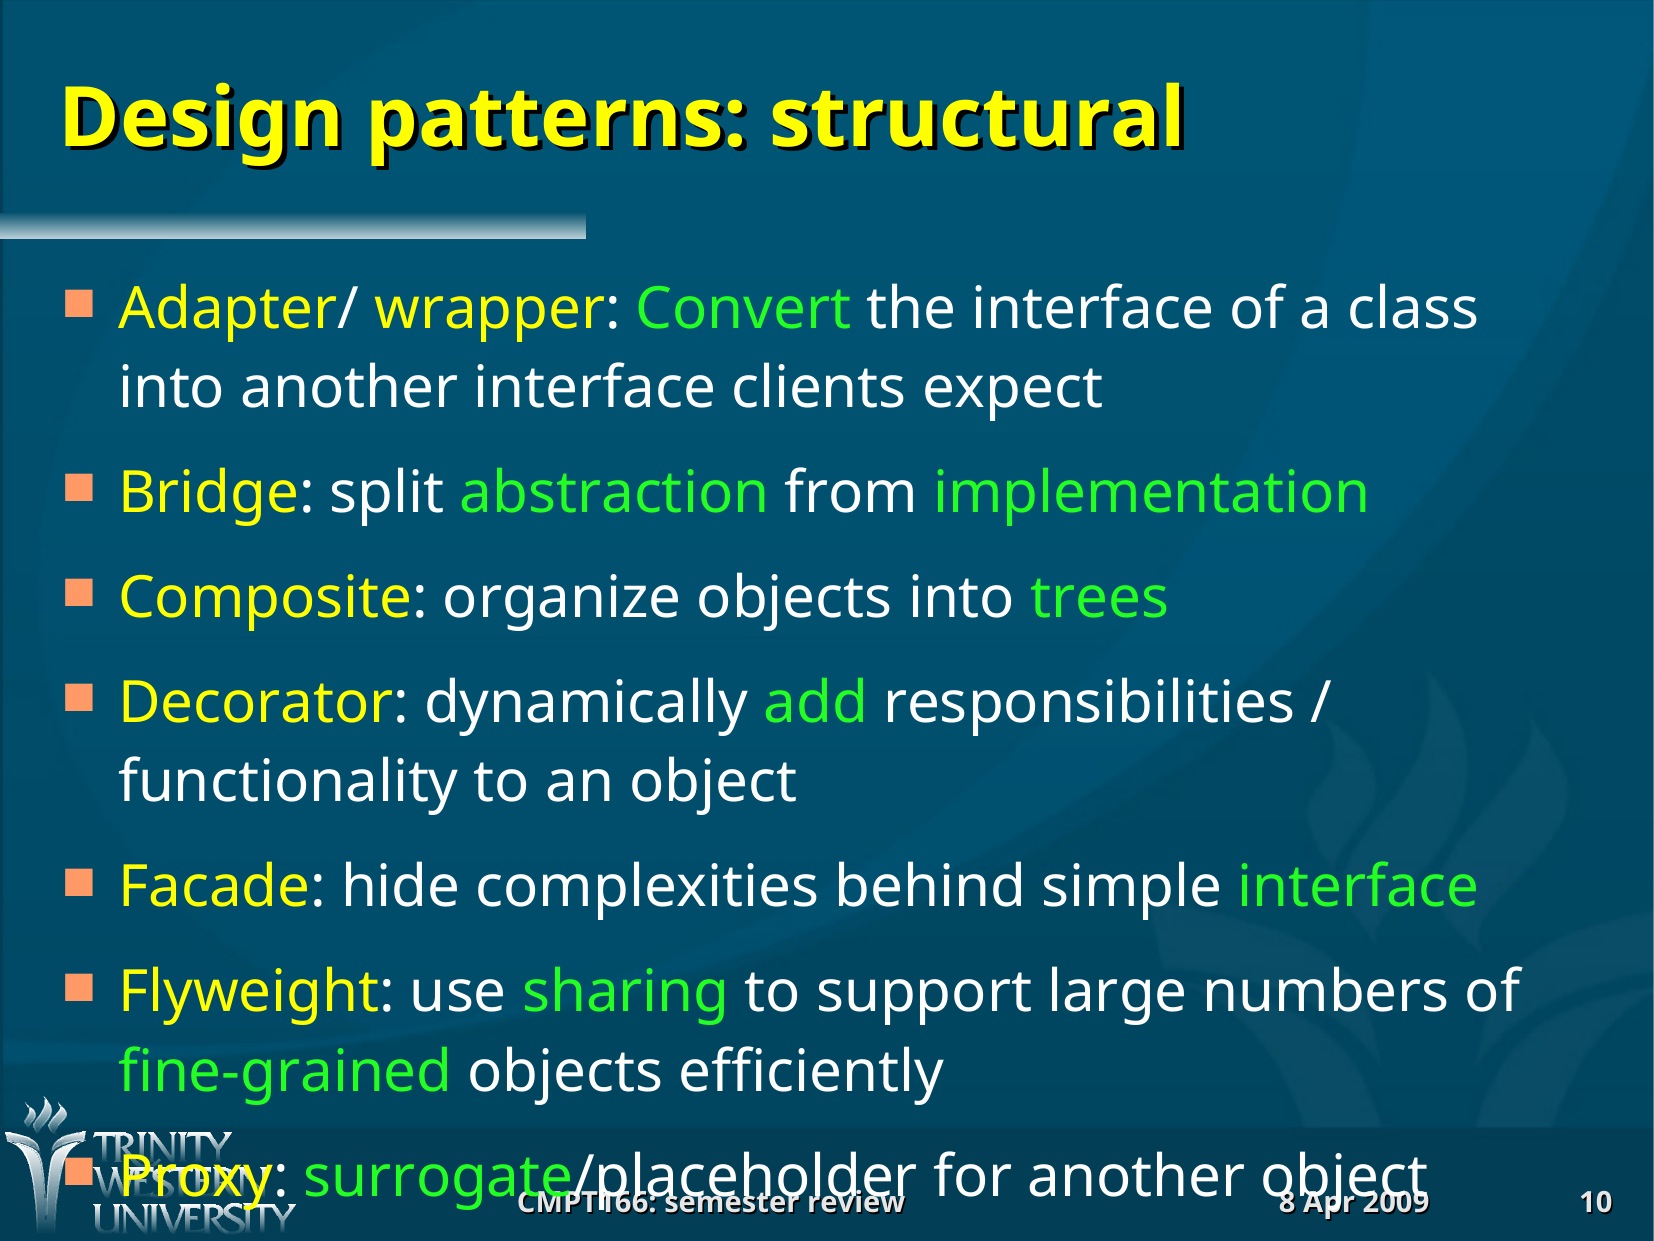

# Design patterns: structural
Adapter/ wrapper: Convert the interface of a class into another interface clients expect
Bridge: split abstraction from implementation
Composite: organize objects into trees
Decorator: dynamically add responsibilities / functionality to an object
Facade: hide complexities behind simple interface
Flyweight: use sharing to support large numbers of fine-grained objects efficiently
Proxy: surrogate/placeholder for another object
CMPT166: semester review
8 Apr 2009
10